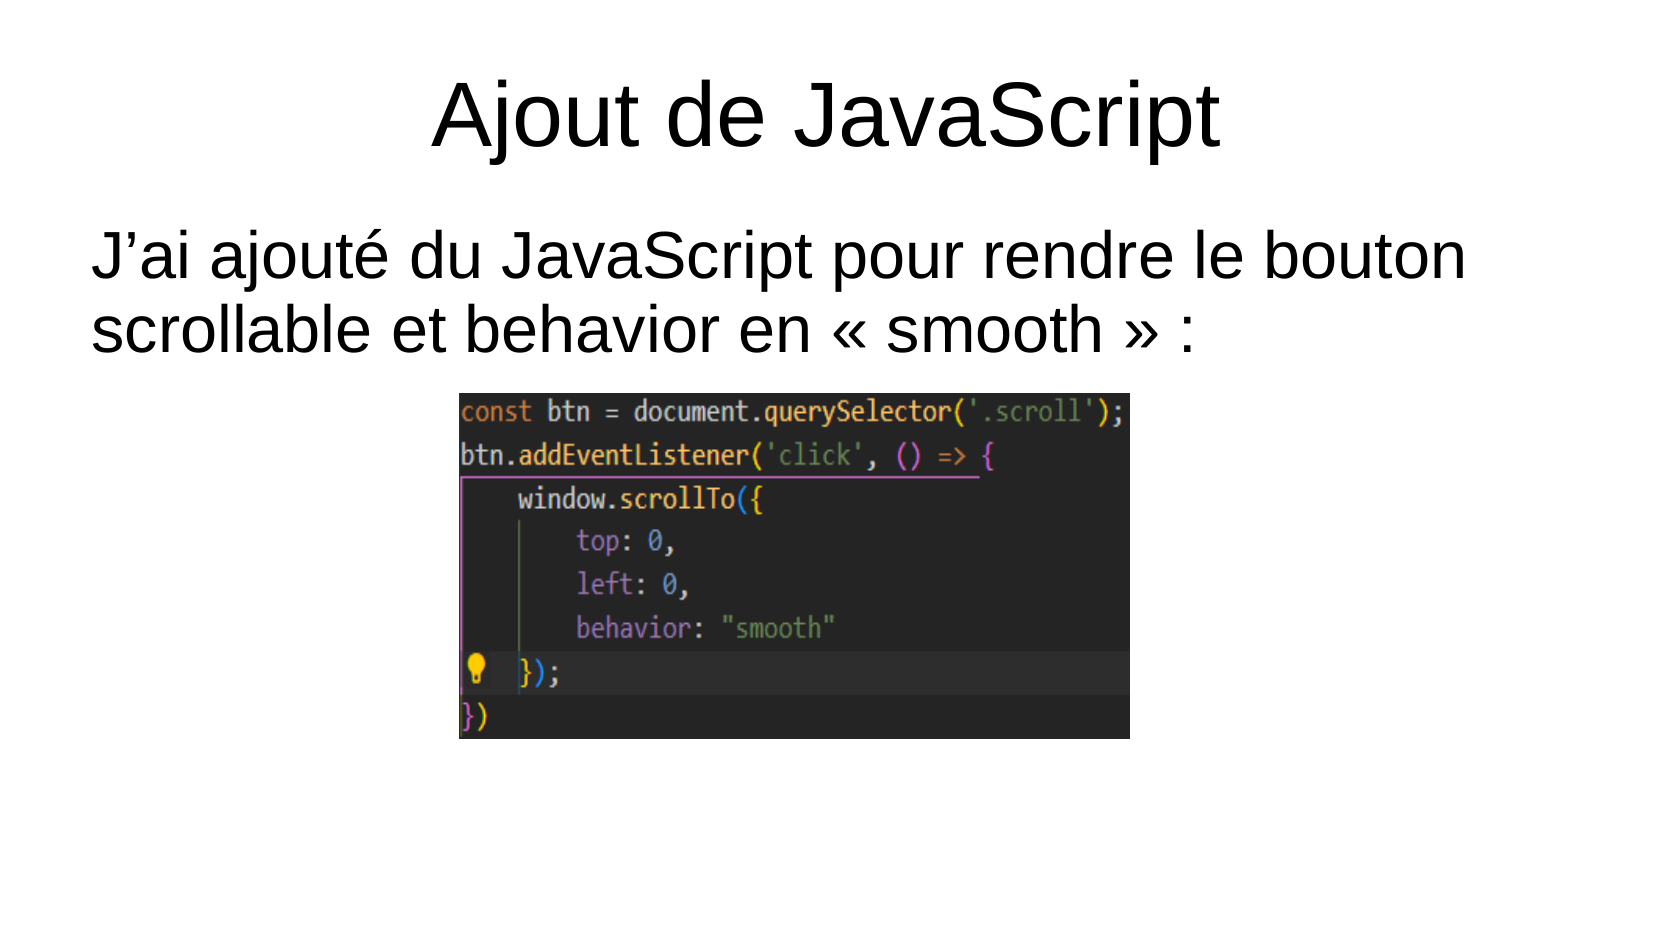

# Ajout de JavaScript
J’ai ajouté du JavaScript pour rendre le bouton scrollable et behavior en « smooth » :